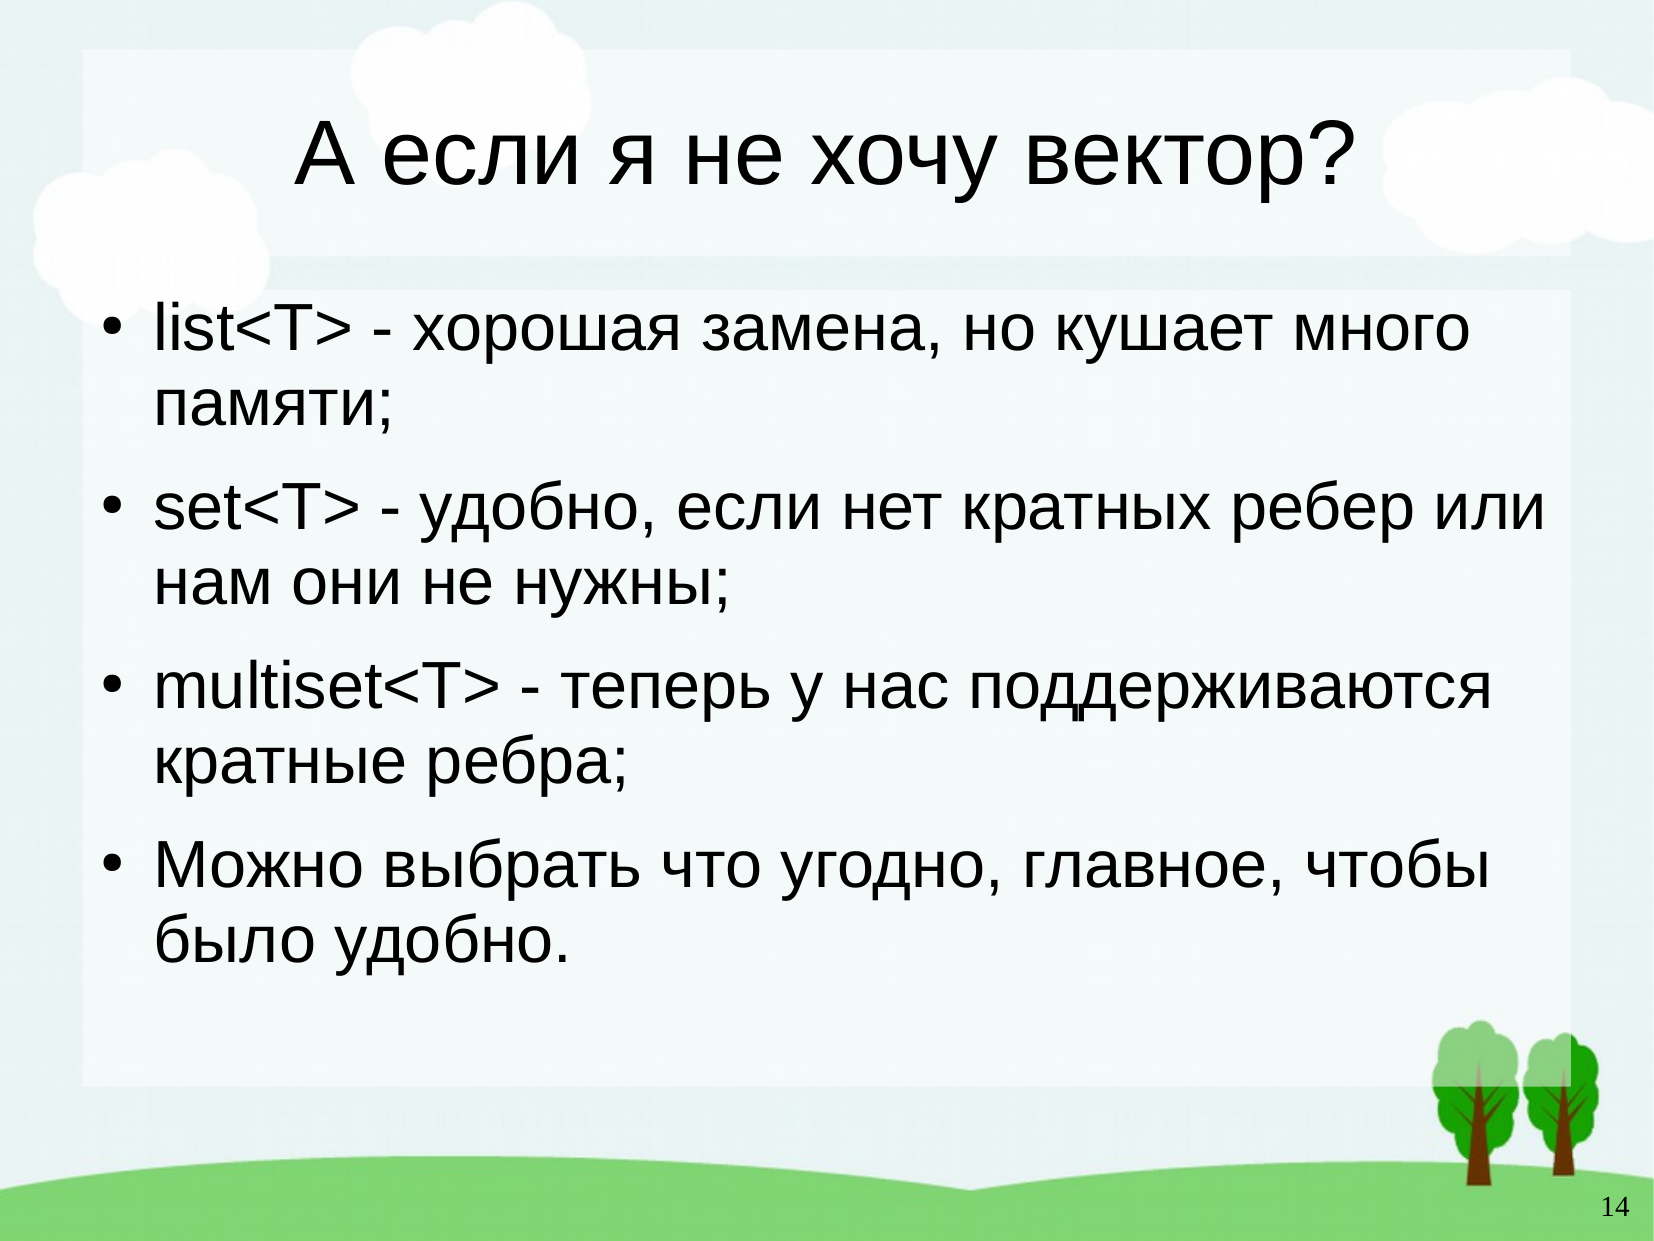

# А если я не хочу вектор?
list<T> - хорошая замена, но кушает много памяти;
set<T> - удобно, если нет кратных ребер или нам они не нужны;
multiset<T> - теперь у нас поддерживаются кратные ребра;
Можно выбрать что угодно, главное, чтобы было удобно.
14